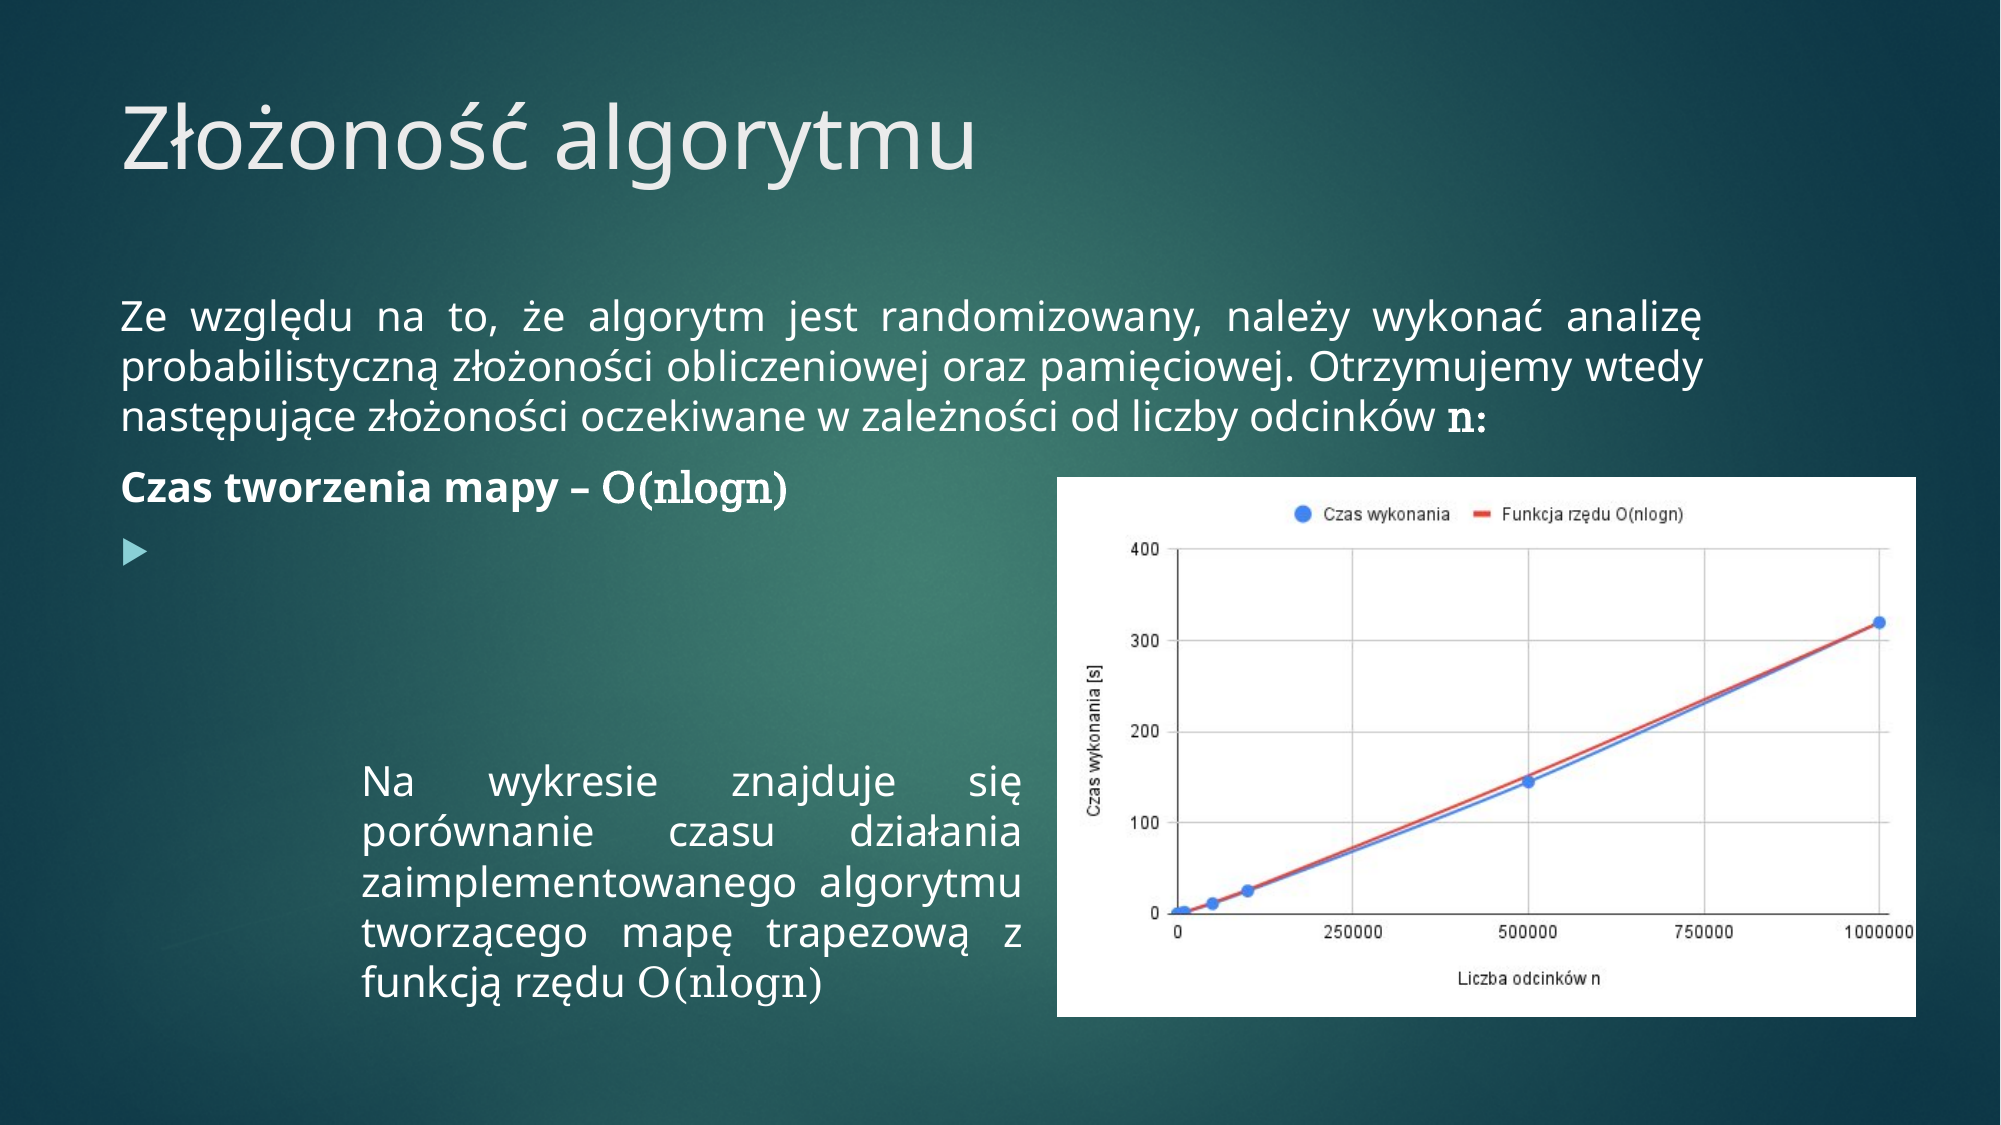

# Złożoność algorytmu
Ze względu na to, że algorytm jest randomizowany, należy wykonać analizę probabilistyczną złożoności obliczeniowej oraz pamięciowej. Otrzymujemy wtedy następujące złożoności oczekiwane w zależności od liczby odcinków n:
Czas tworzenia mapy – O(nlogn)
Na wykresie znajduje się porównanie czasu działania zaimplementowanego algorytmu tworzącego mapę trapezową z funkcją rzędu O(nlogn)